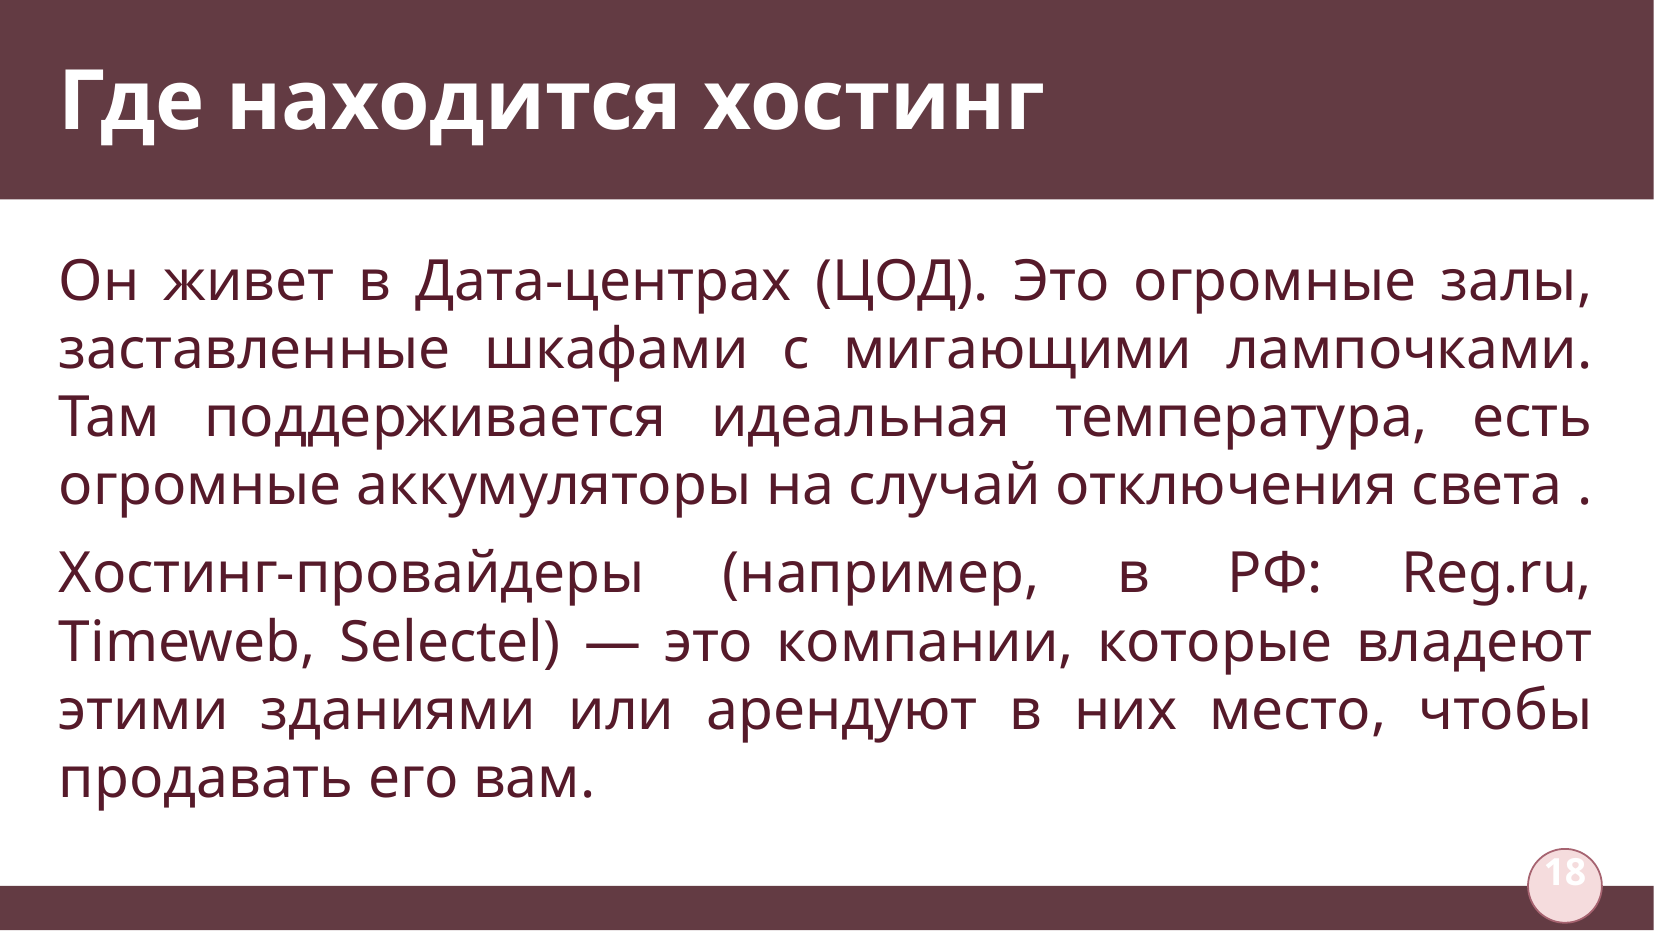

# Где находится хостинг
Он живет в Дата-центрах (ЦОД). Это огромные залы, заставленные шкафами с мигающими лампочками. Там поддерживается идеальная температура, есть огромные аккумуляторы на случай отключения света .
Хостинг-провайдеры (например, в РФ: Reg.ru, Timeweb, Selectel) — это компании, которые владеют этими зданиями или арендуют в них место, чтобы продавать его вам.